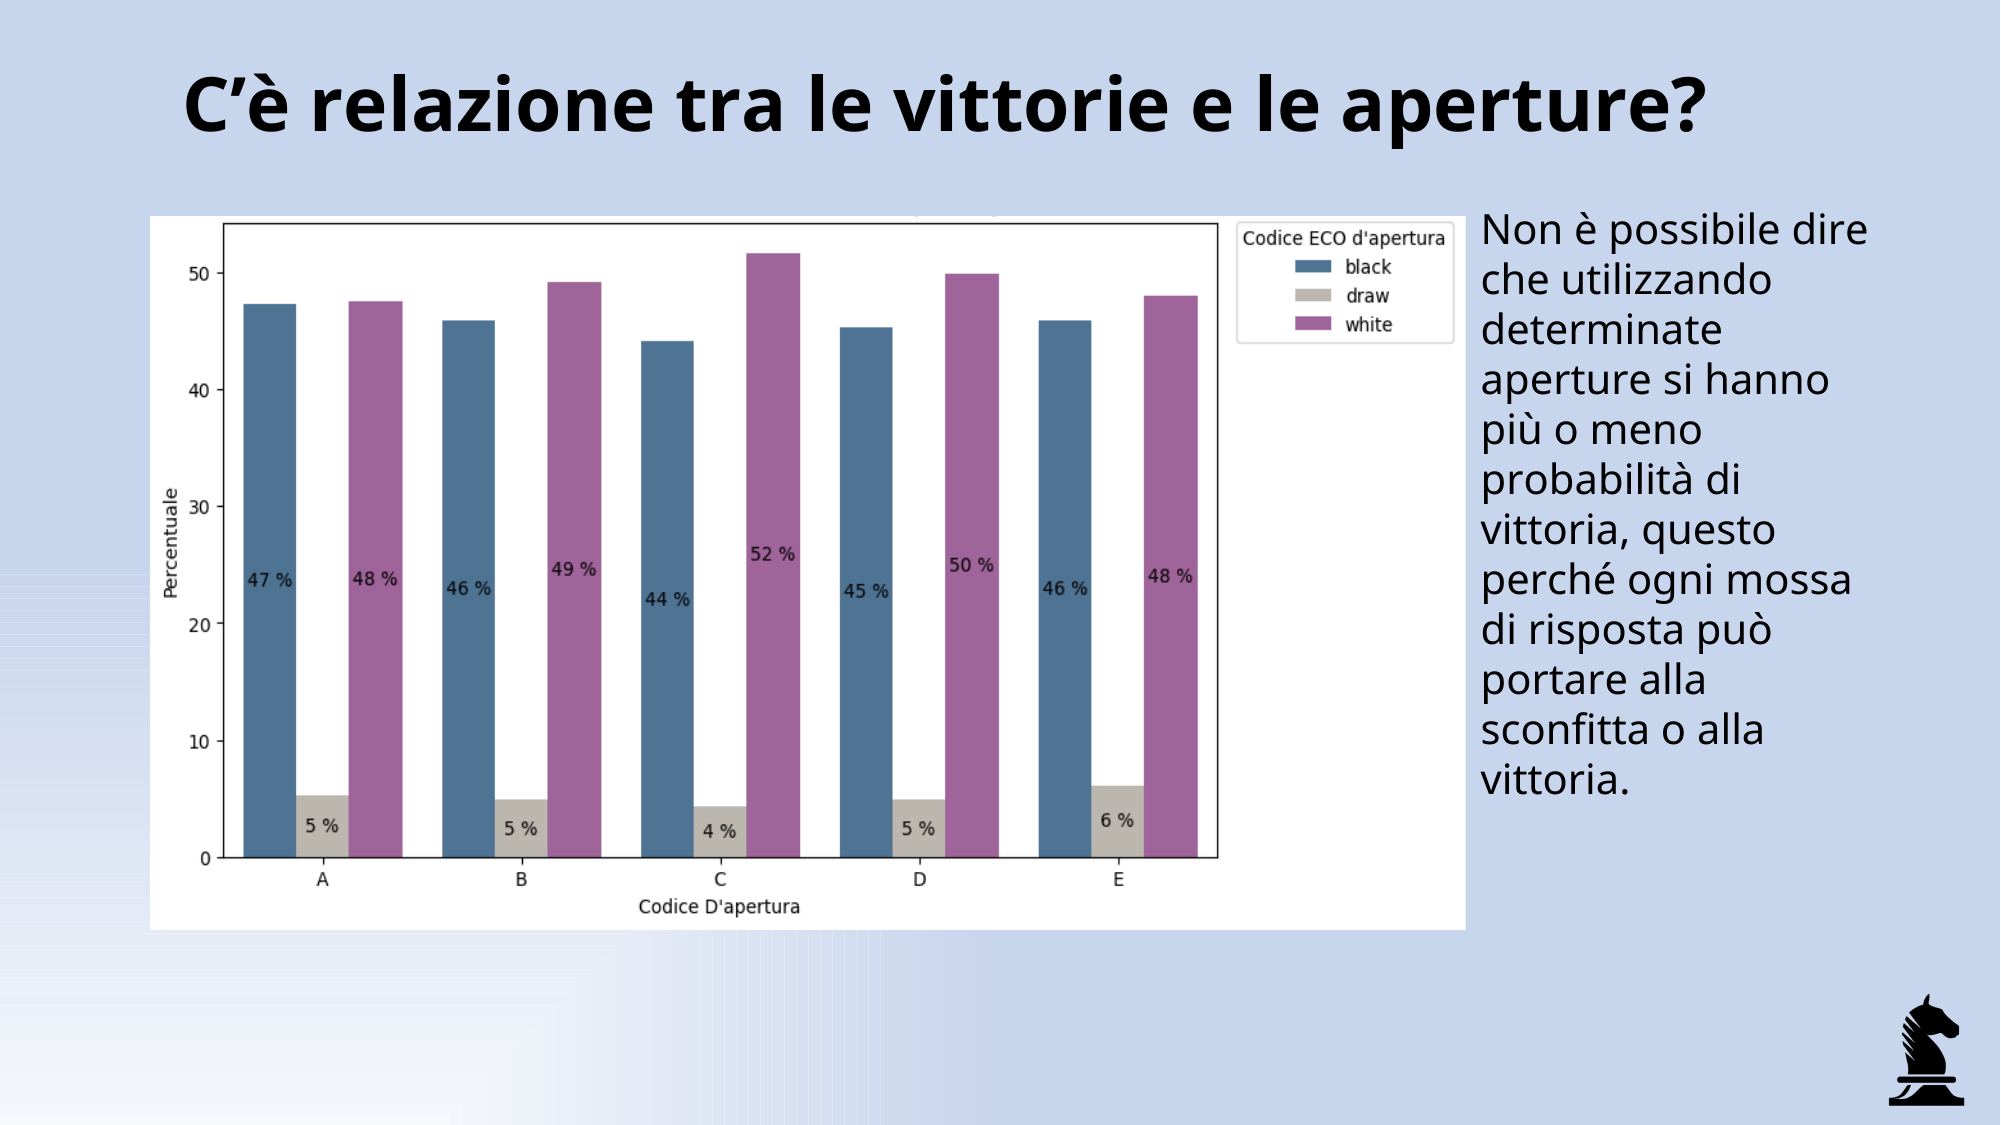

C’è relazione tra le vittorie e le aperture?
Non è possibile dire che utilizzando determinate aperture si hanno più o meno probabilità di vittoria, questo perché ogni mossa di risposta può portare alla sconfitta o alla vittoria.